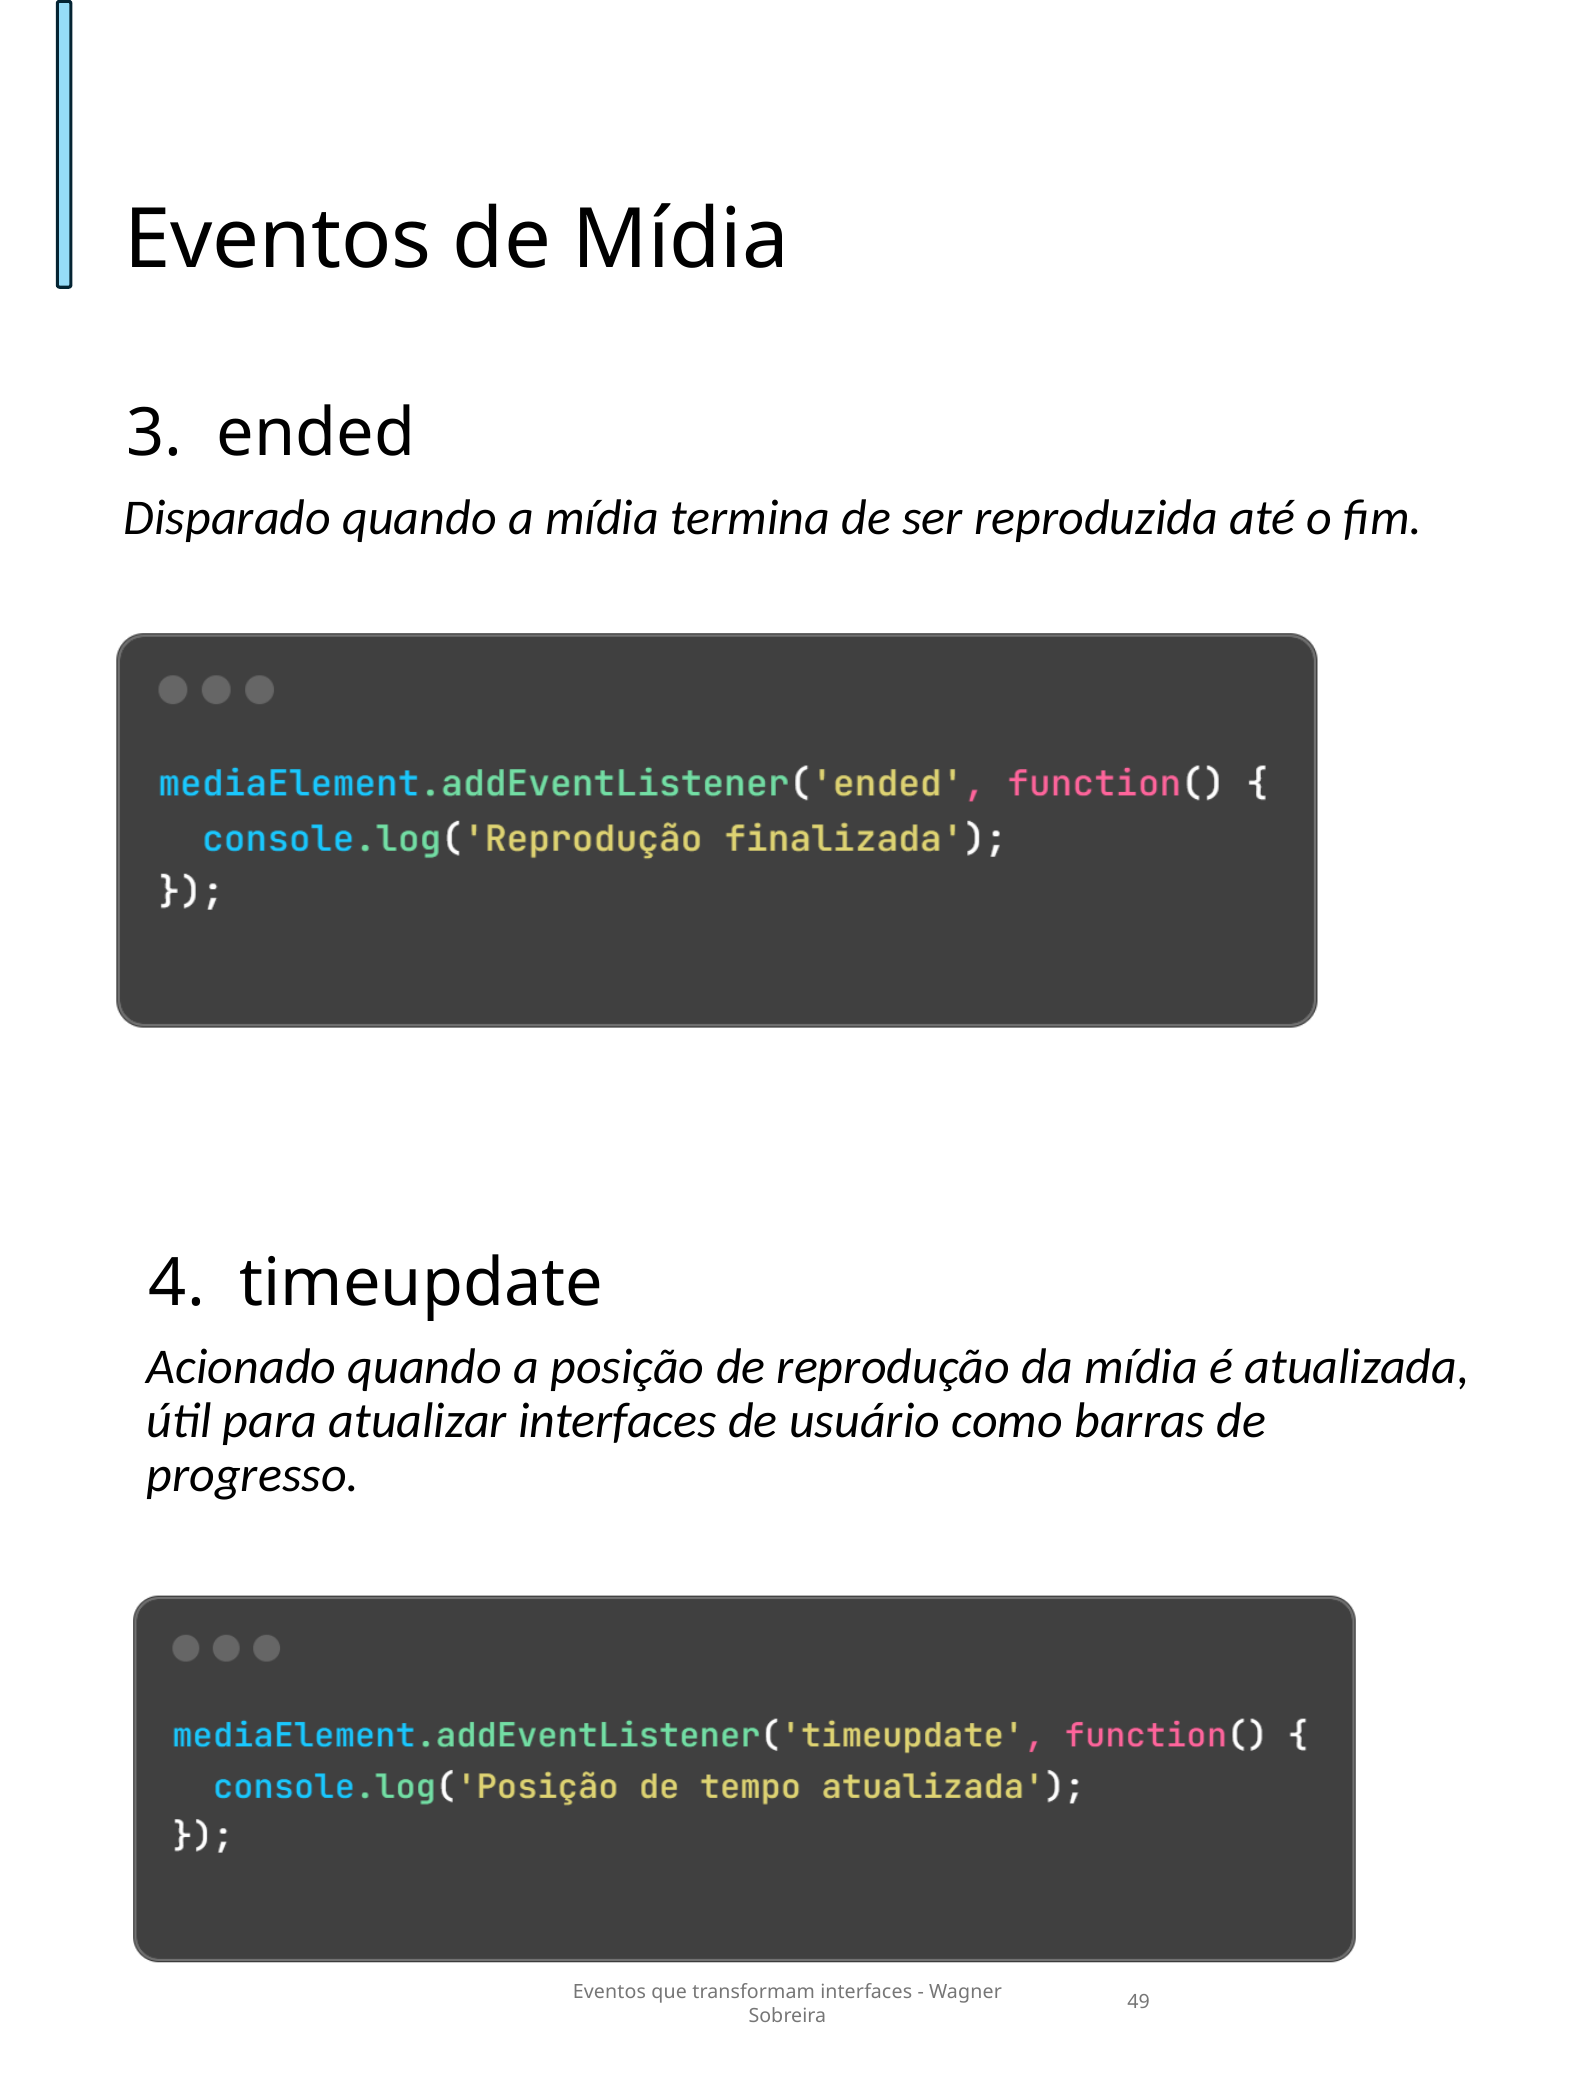

Eventos de Mídia
3.  ended
Disparado quando a mídia termina de ser reproduzida até o fim.
4.  timeupdate
Acionado quando a posição de reprodução da mídia é atualizada, útil para atualizar interfaces de usuário como barras de progresso.
Eventos que transformam interfaces - Wagner Sobreira